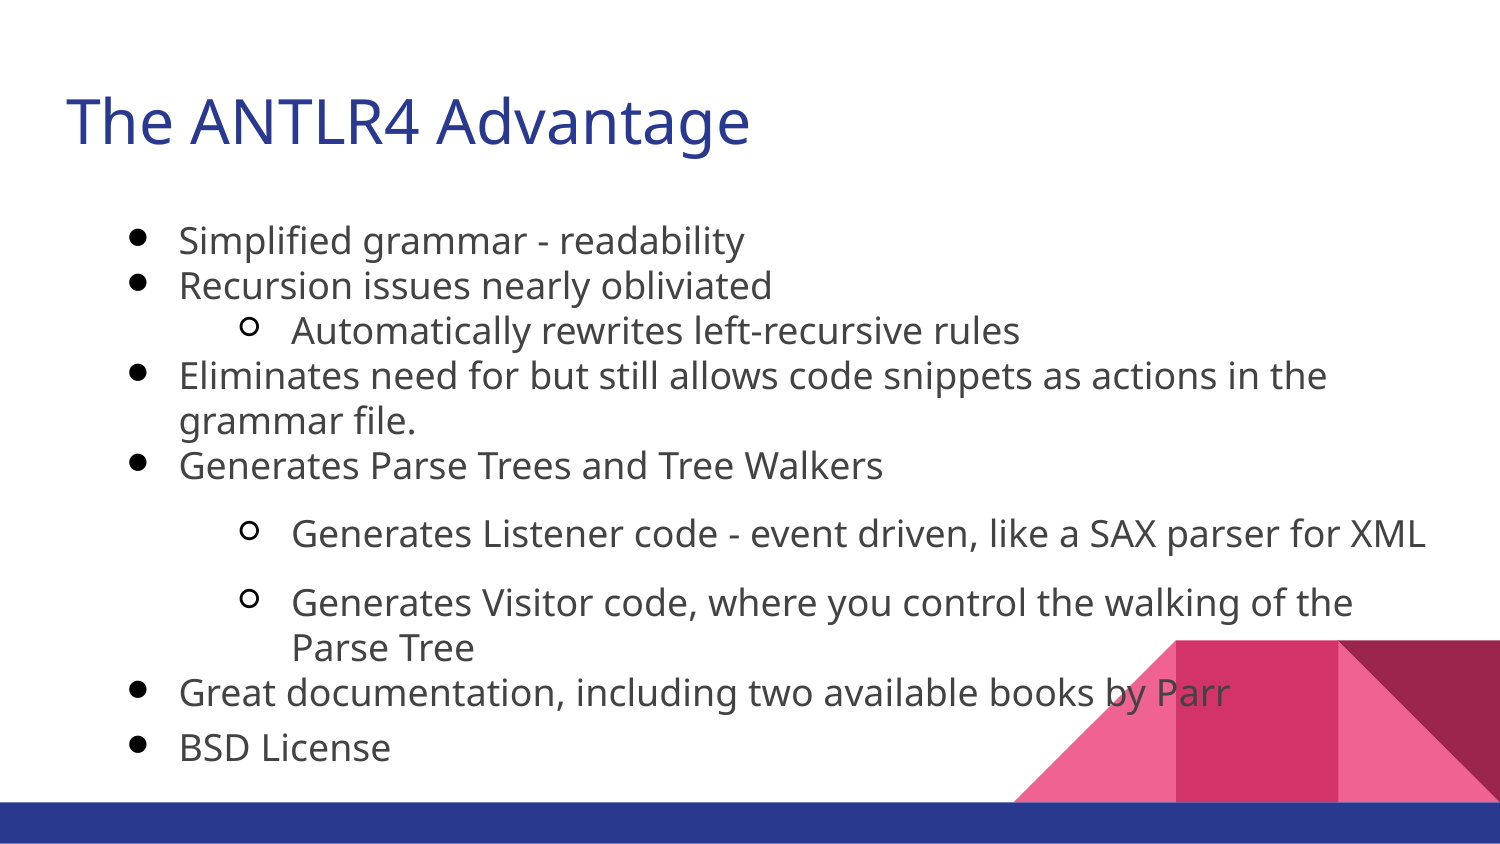

# The ANTLR4 Advantage
Simplified grammar - readability
Recursion issues nearly obliviated
Automatically rewrites left-recursive rules
Eliminates need for but still allows code snippets as actions in the grammar file.
Generates Parse Trees and Tree Walkers
Generates Listener code - event driven, like a SAX parser for XML
Generates Visitor code, where you control the walking of the Parse Tree
Great documentation, including two available books by Parr
BSD License